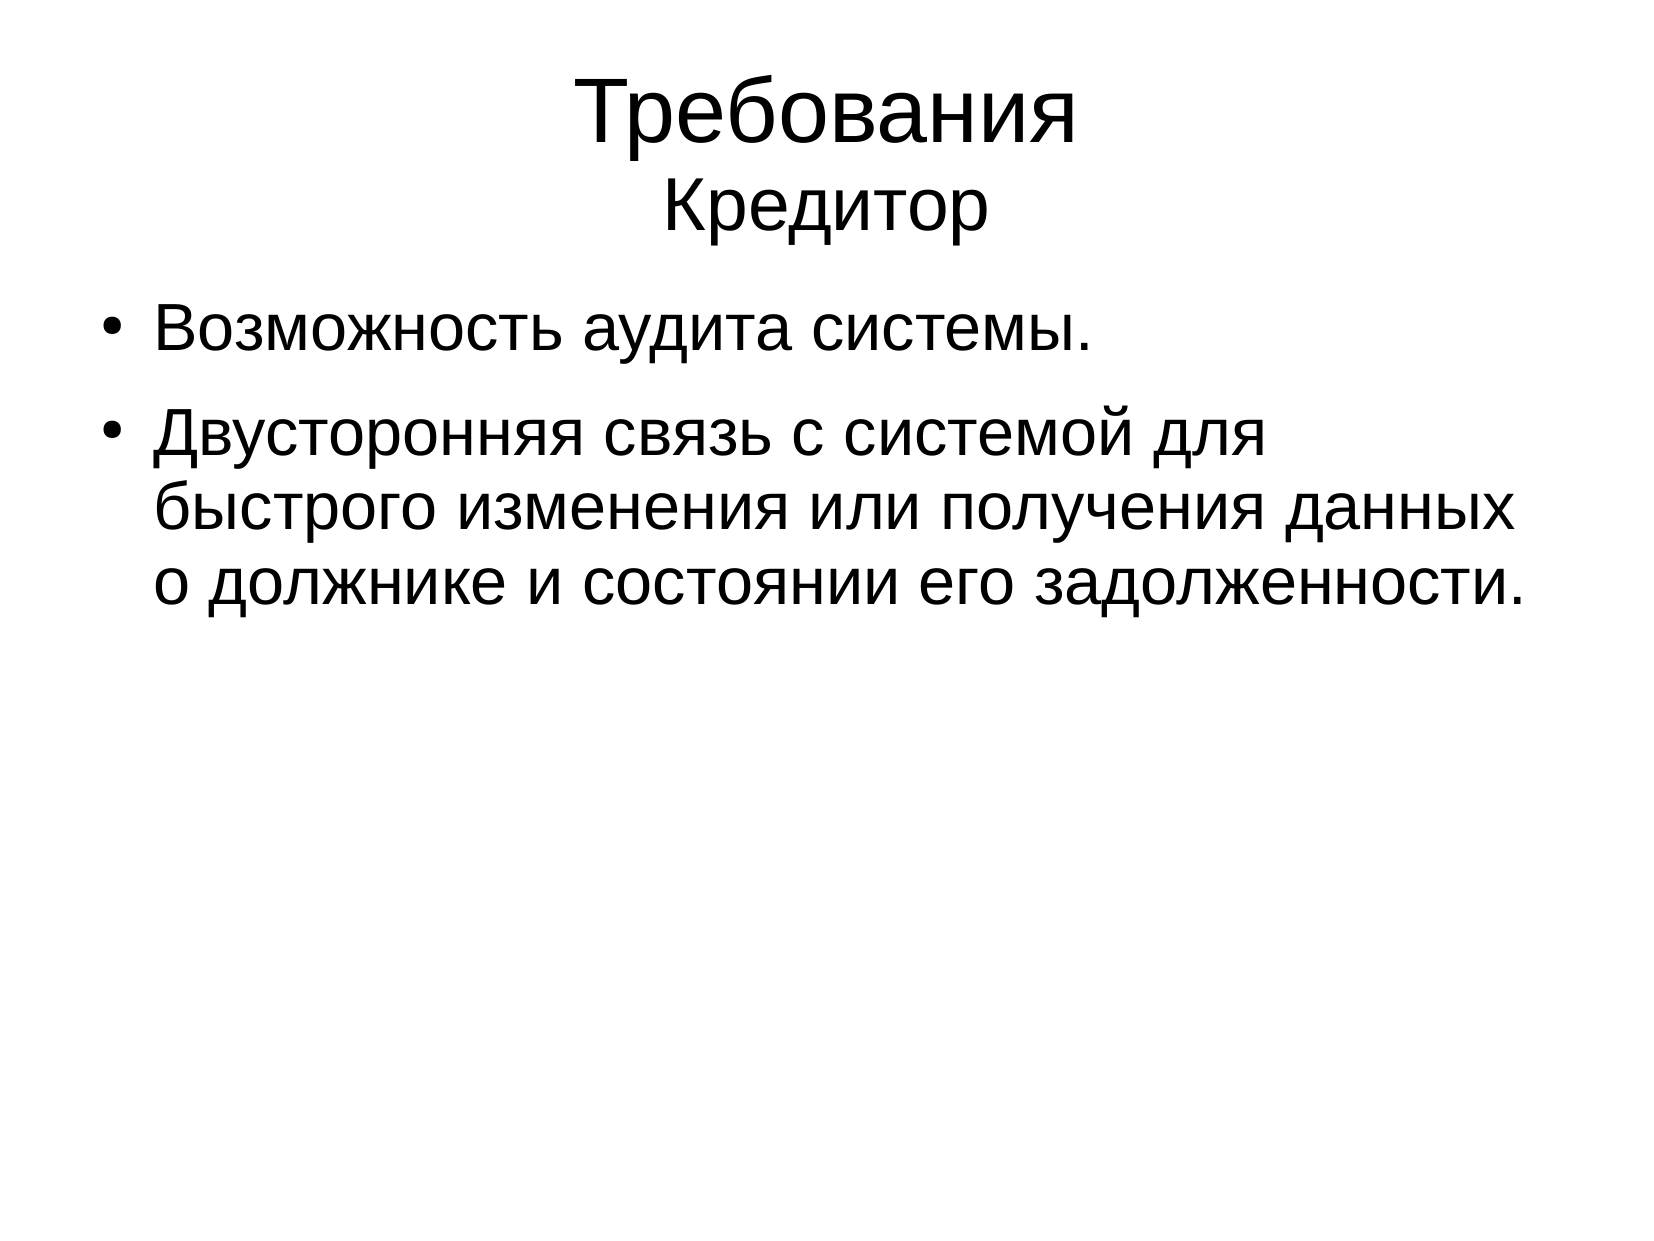

# Требования Кредитор
Возможность аудита системы.
Двусторонняя связь с системой для быстрого изменения или получения данных о должнике и состоянии его задолженности.